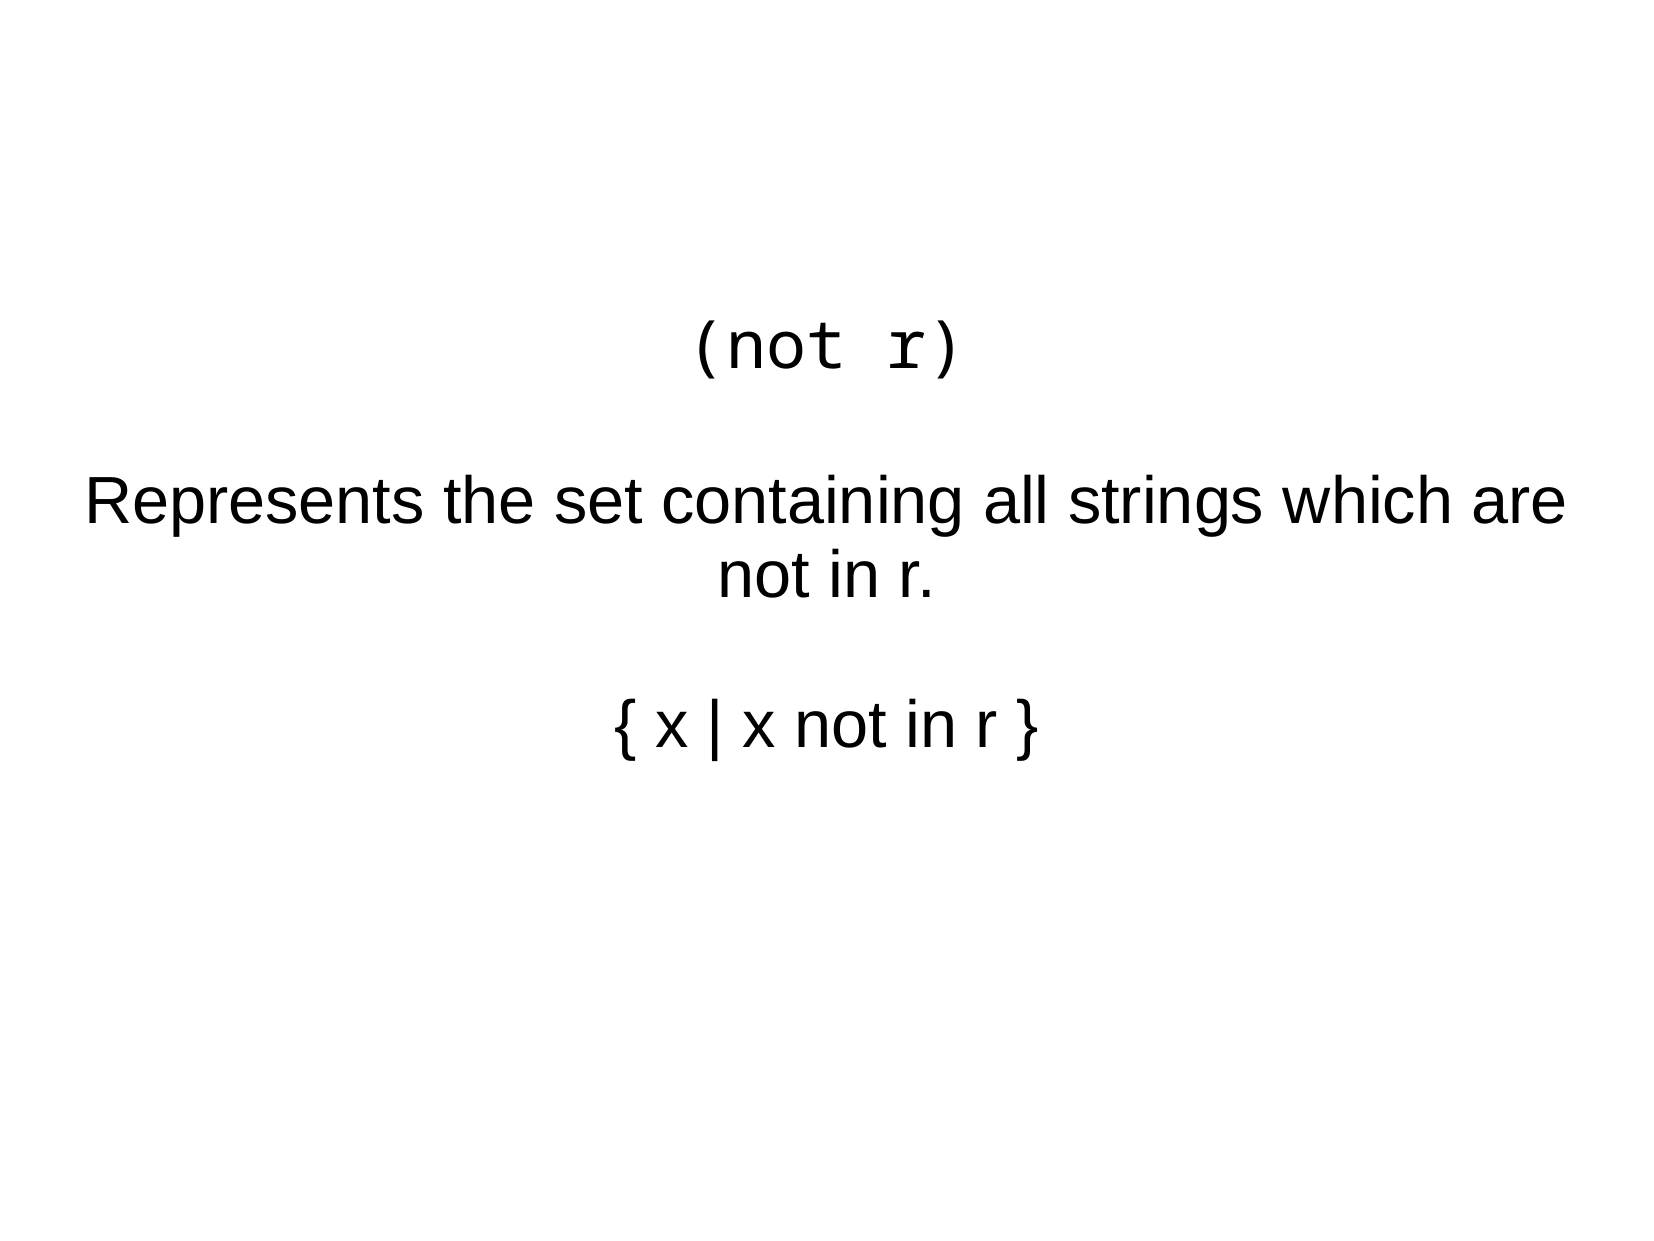

# (not r)
Represents the set containing all strings which are not in r.
{ x | x not in r }